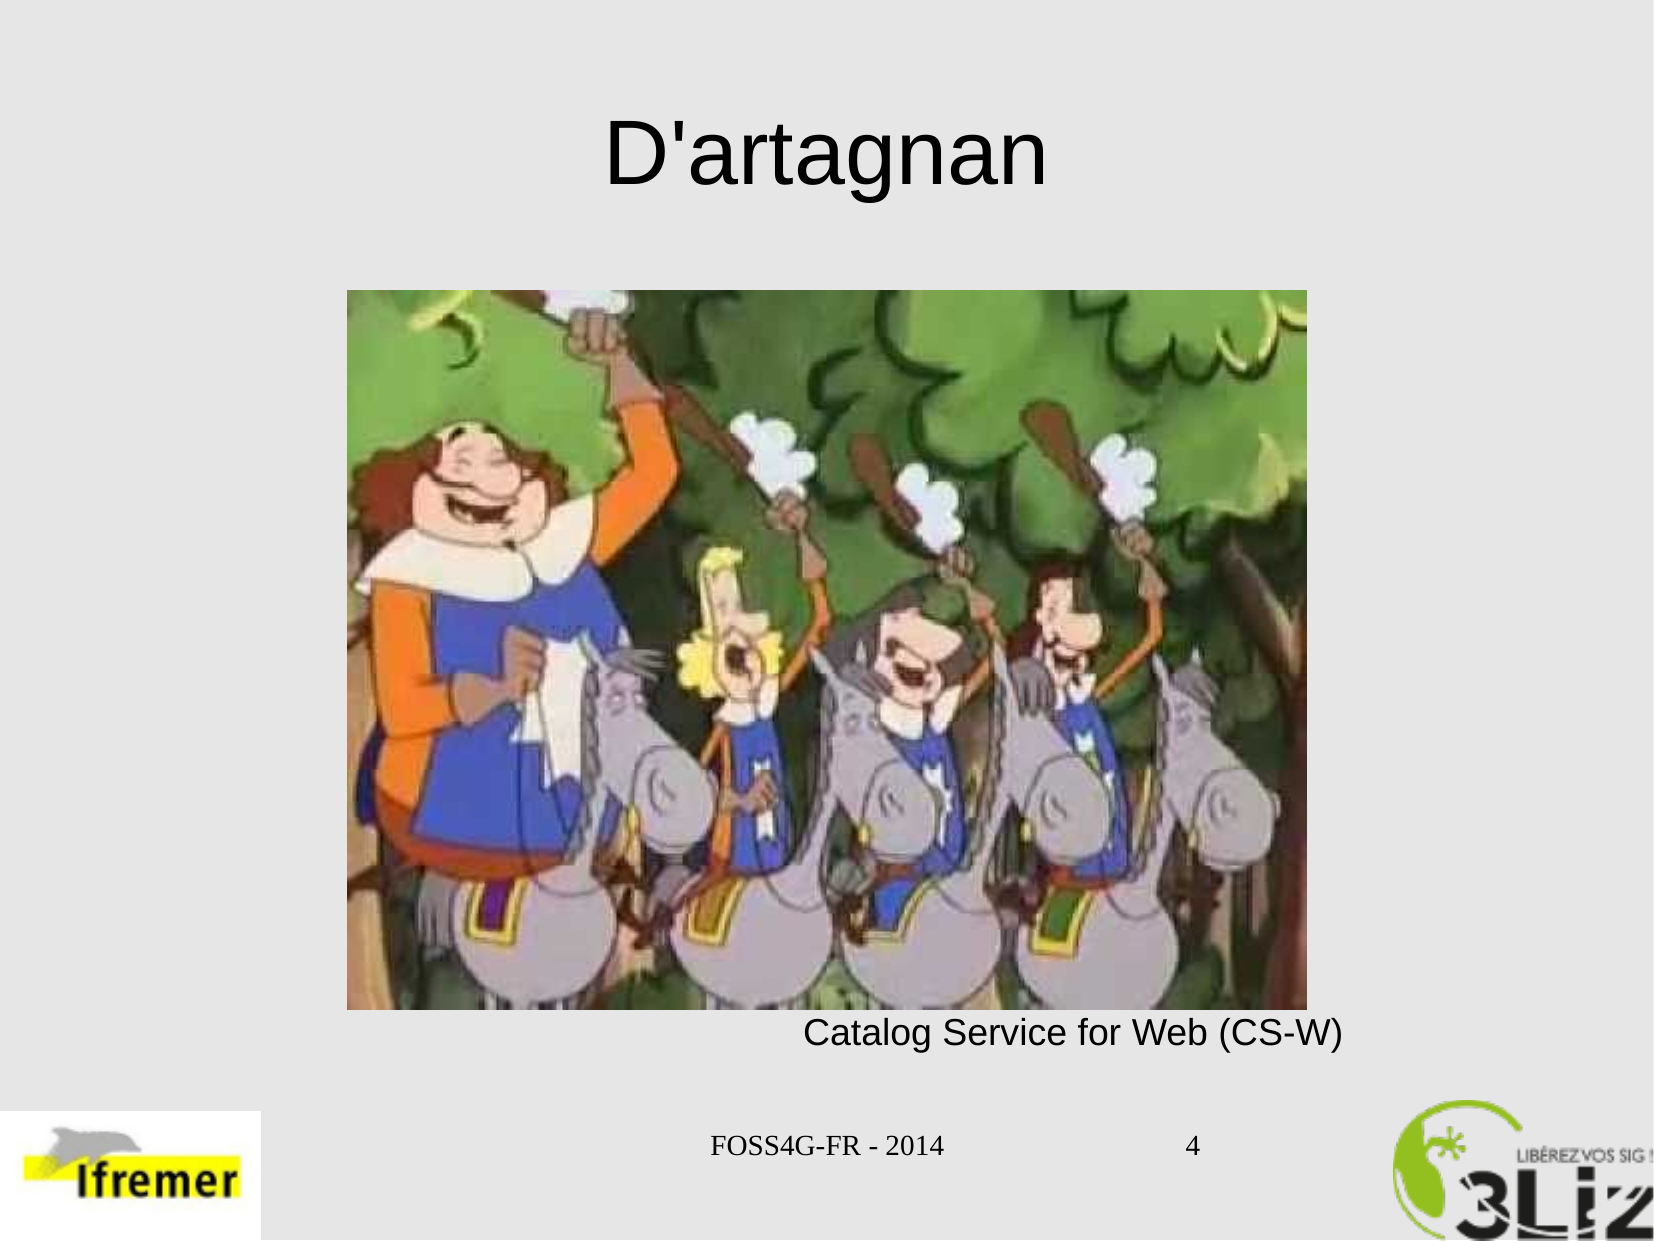

# D'artagnan
Catalog Service for Web (CS-W)
FOSS4G-FR - 2014
4